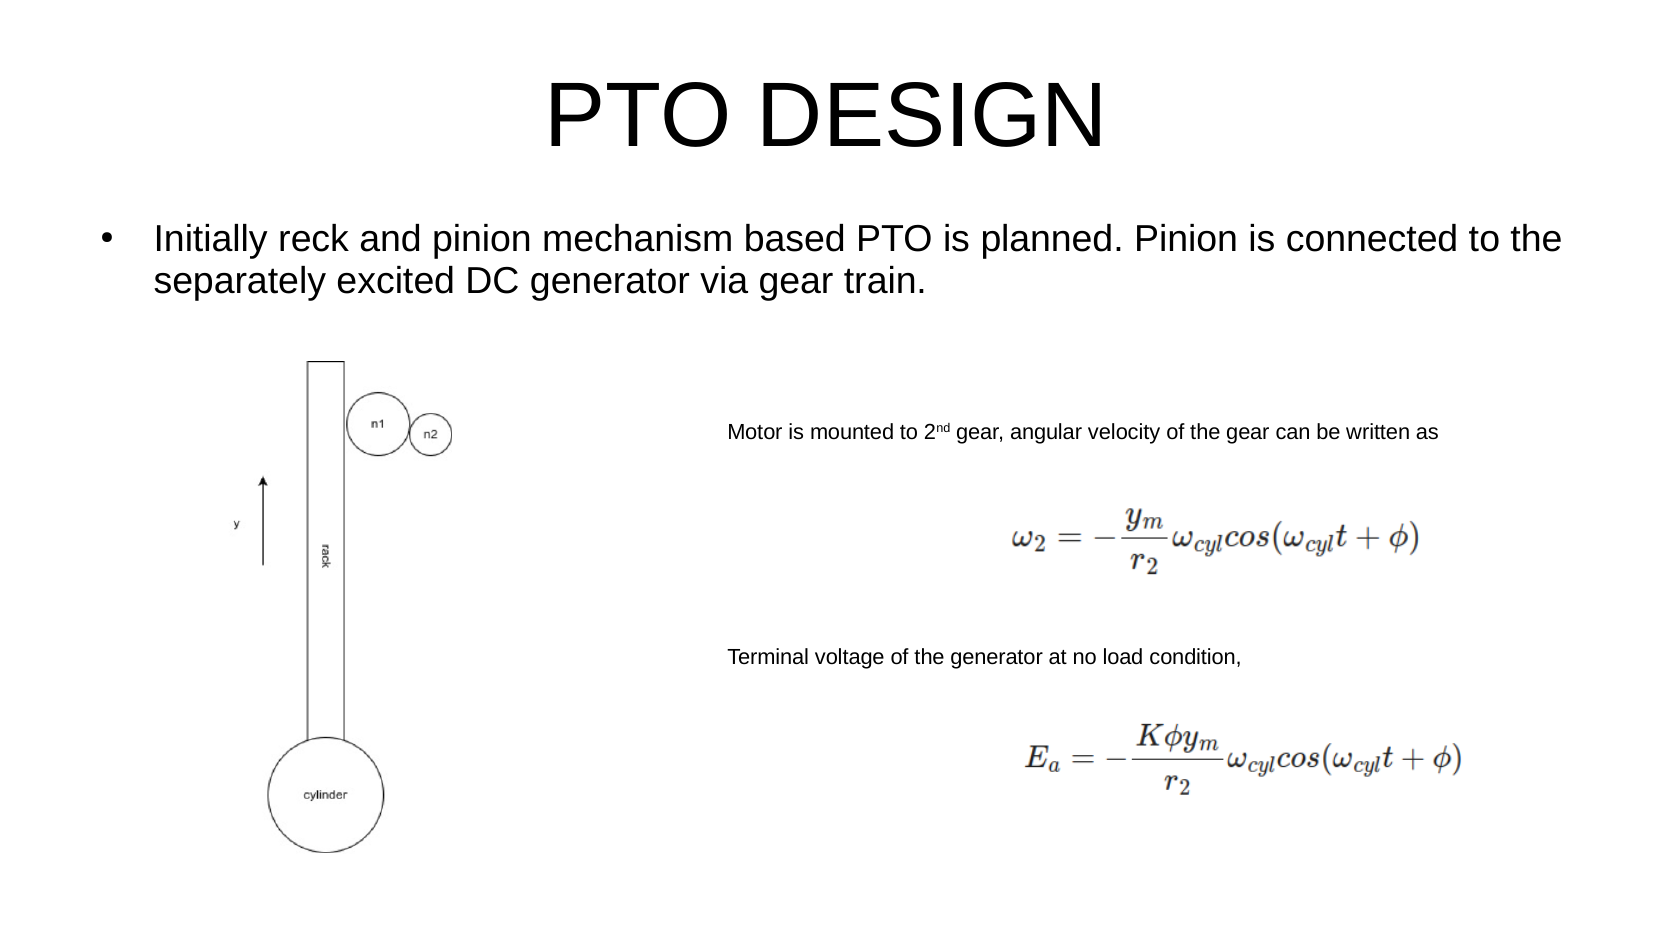

PTO DESIGN
# Initially reck and pinion mechanism based PTO is planned. Pinion is connected to the separately excited DC generator via gear train.
Motor is mounted to 2nd gear, angular velocity of the gear can be written as
Terminal voltage of the generator at no load condition,